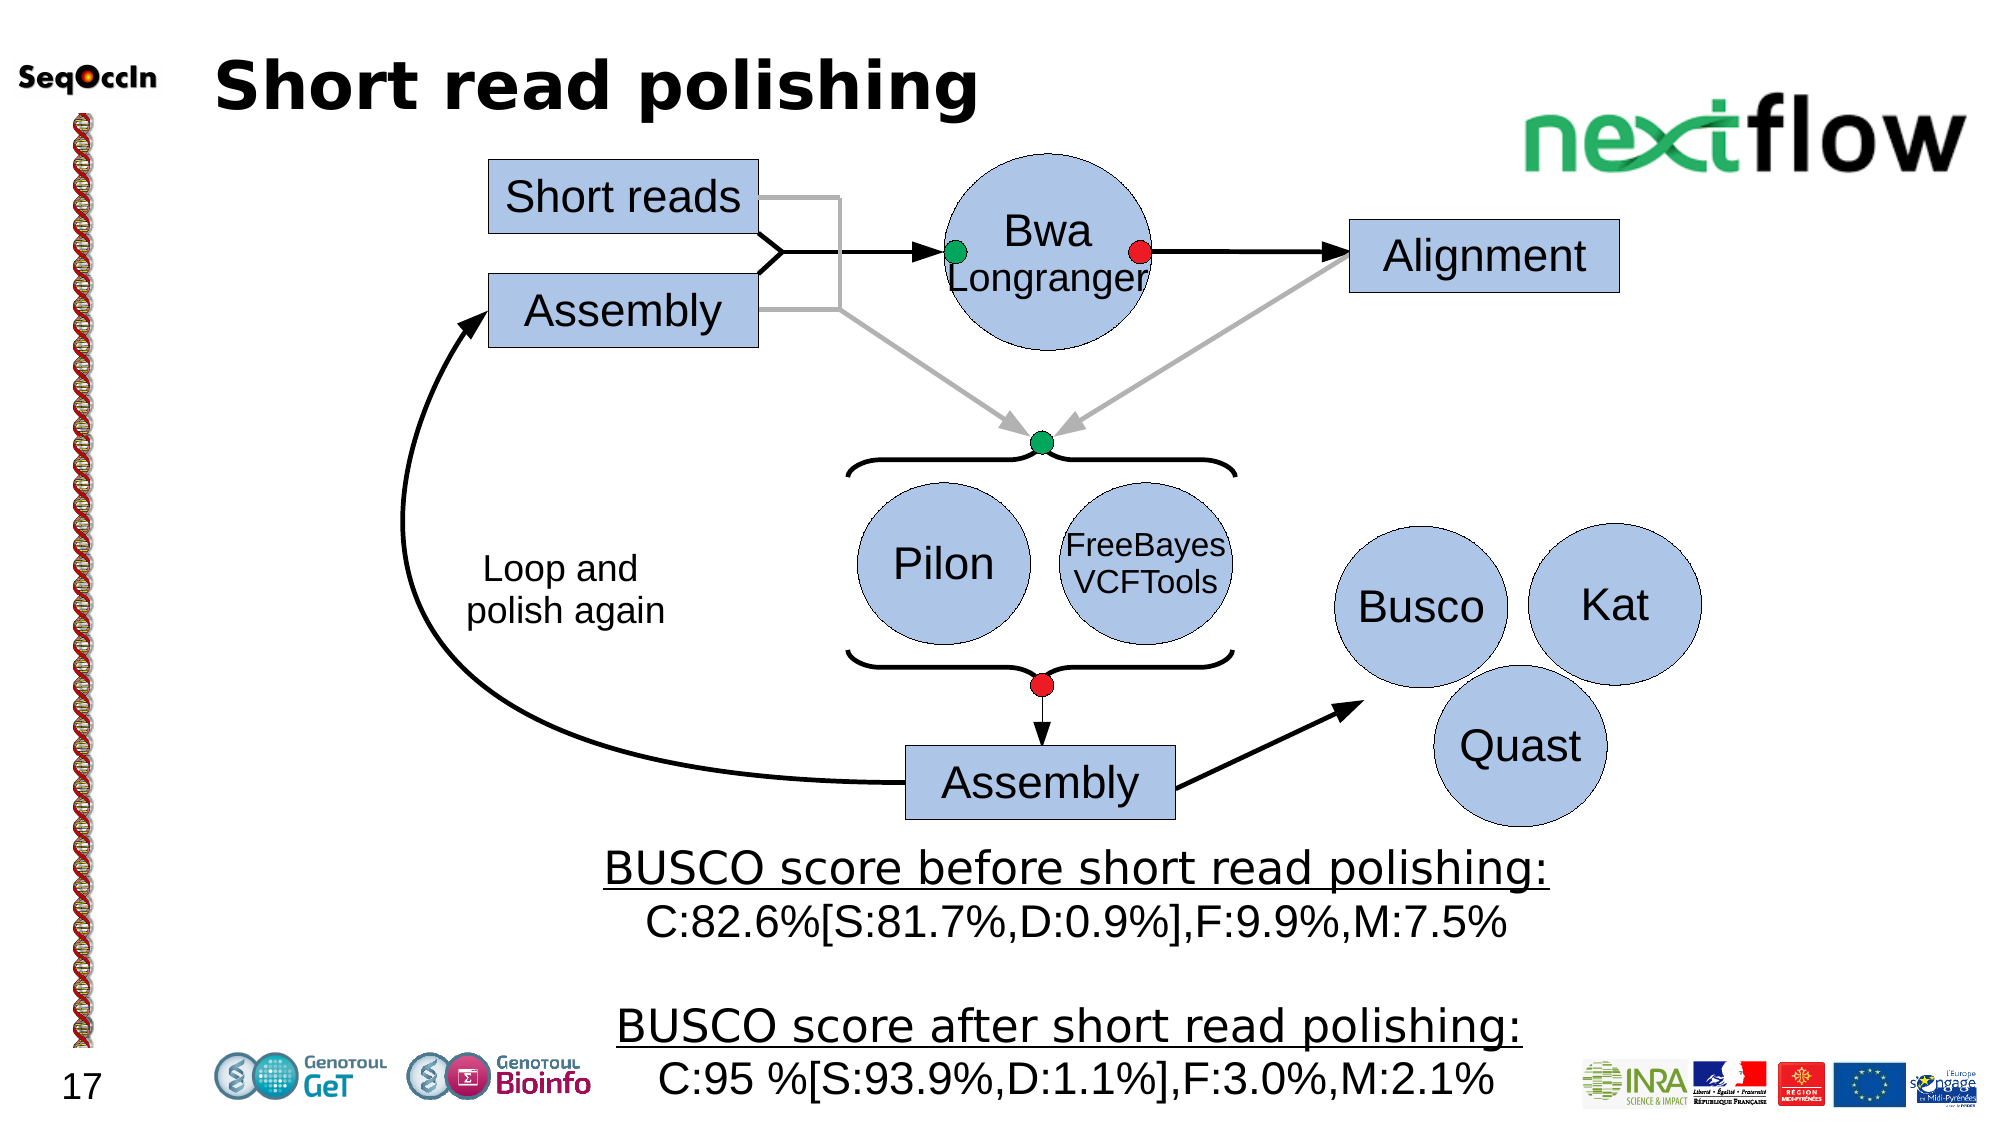

# Short read polishing
Bwa
Longranger
Short reads
Alignment
Assembly
Pilon
FreeBayes
VCFTools
Kat
Busco
Loop and
polish again
Quast
Assembly
BUSCO score before short read polishing:
C:82.6%[S:81.7%,D:0.9%],F:9.9%,M:7.5%
BUSCO score after short read polishing:
C:95 %[S:93.9%,D:1.1%],F:3.0%,M:2.1%